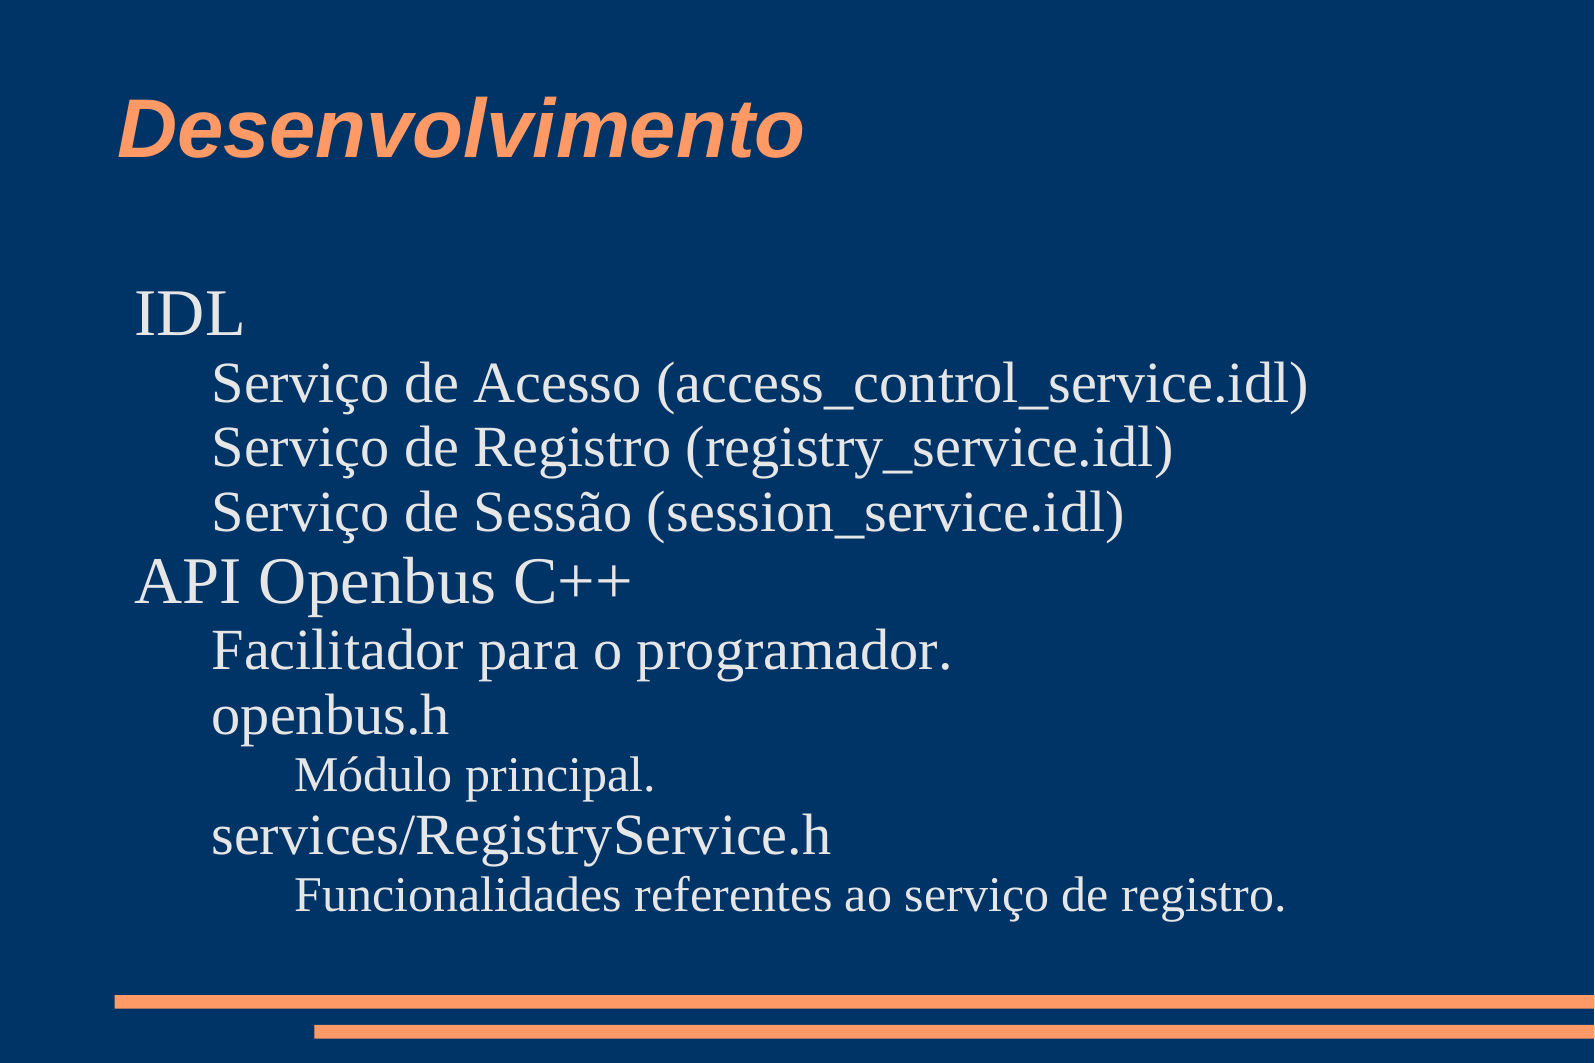

# Desenvolvimento
IDL
Serviço de Acesso (access_control_service.idl)
Serviço de Registro (registry_service.idl)
Serviço de Sessão (session_service.idl)
API Openbus C++
Facilitador para o programador.
openbus.h
Módulo principal.
services/RegistryService.h
Funcionalidades referentes ao serviço de registro.